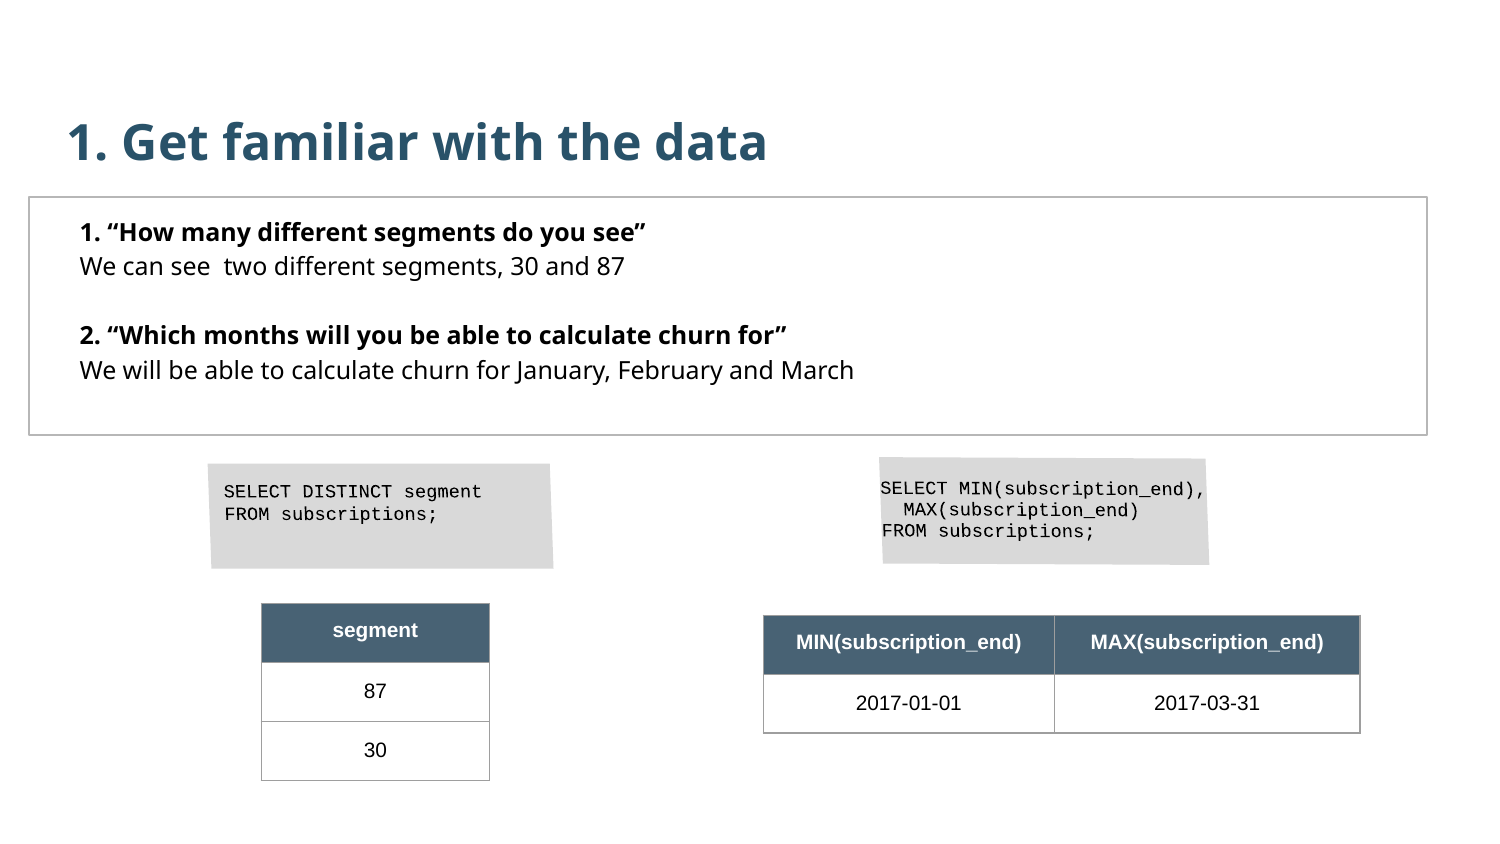

1. Get familiar with the data
1. “How many different segments do you see”
We can see two different segments, 30 and 87
2. “Which months will you be able to calculate churn for”
We will be able to calculate churn for January, February and March
SELECT MIN(subscription_end),
 MAX(subscription_end)
FROM subscriptions;
SELECT DISTINCT segment
FROM subscriptions;
| segment |
| --- |
| 87 |
| 30 |
| MIN(subscription\_end) | MAX(subscription\_end) |
| --- | --- |
| 2017-01-01 | 2017-03-31 |